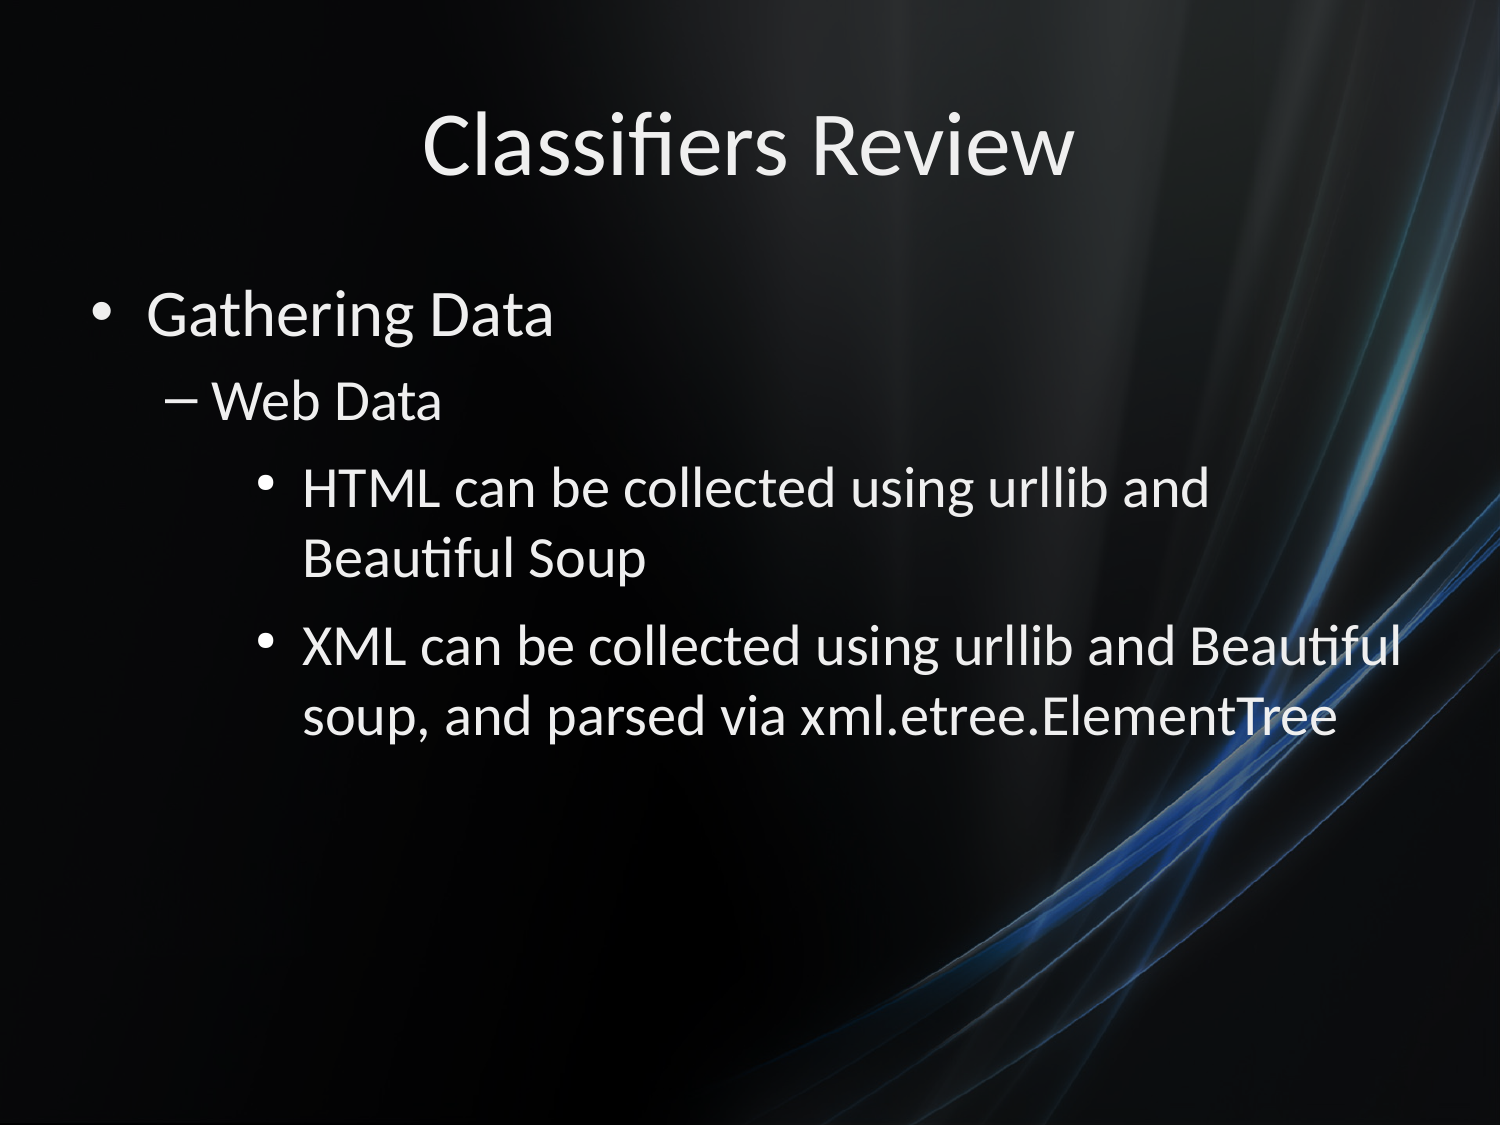

# Classifiers Review
Gathering Data
Web Data
HTML can be collected using urllib and Beautiful Soup
XML can be collected using urllib and Beautiful soup, and parsed via xml.etree.ElementTree